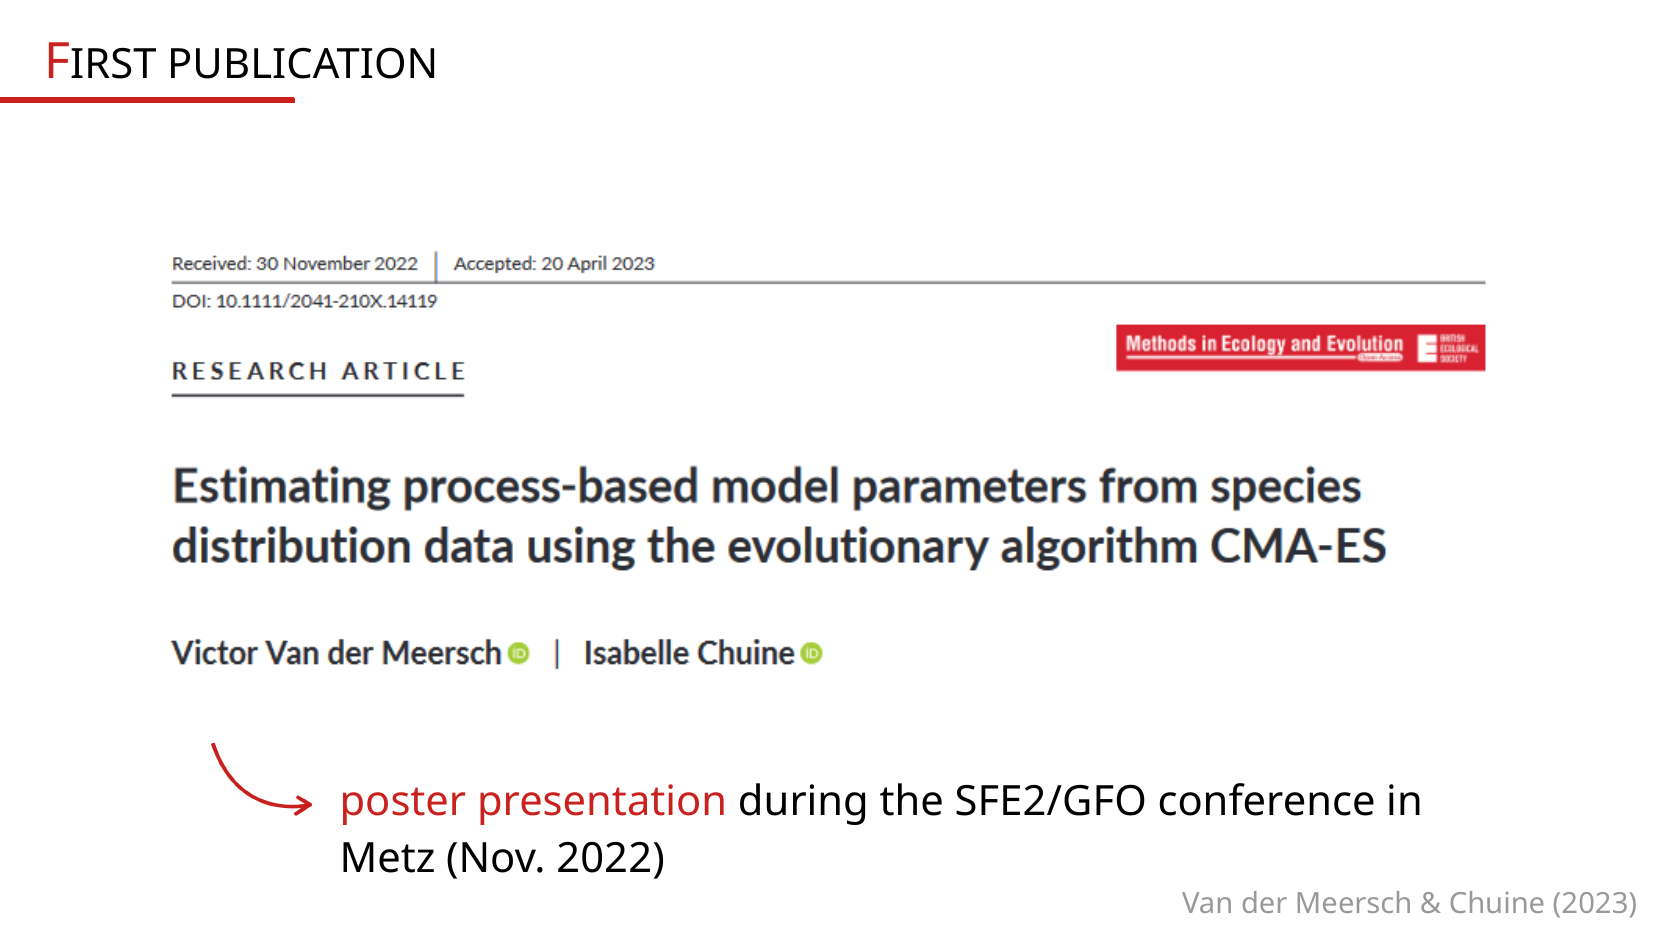

FIRST PUBLICATION
poster presentation during the SFE2/GFO conference in Metz (Nov. 2022)
Van der Meersch & Chuine (2023)